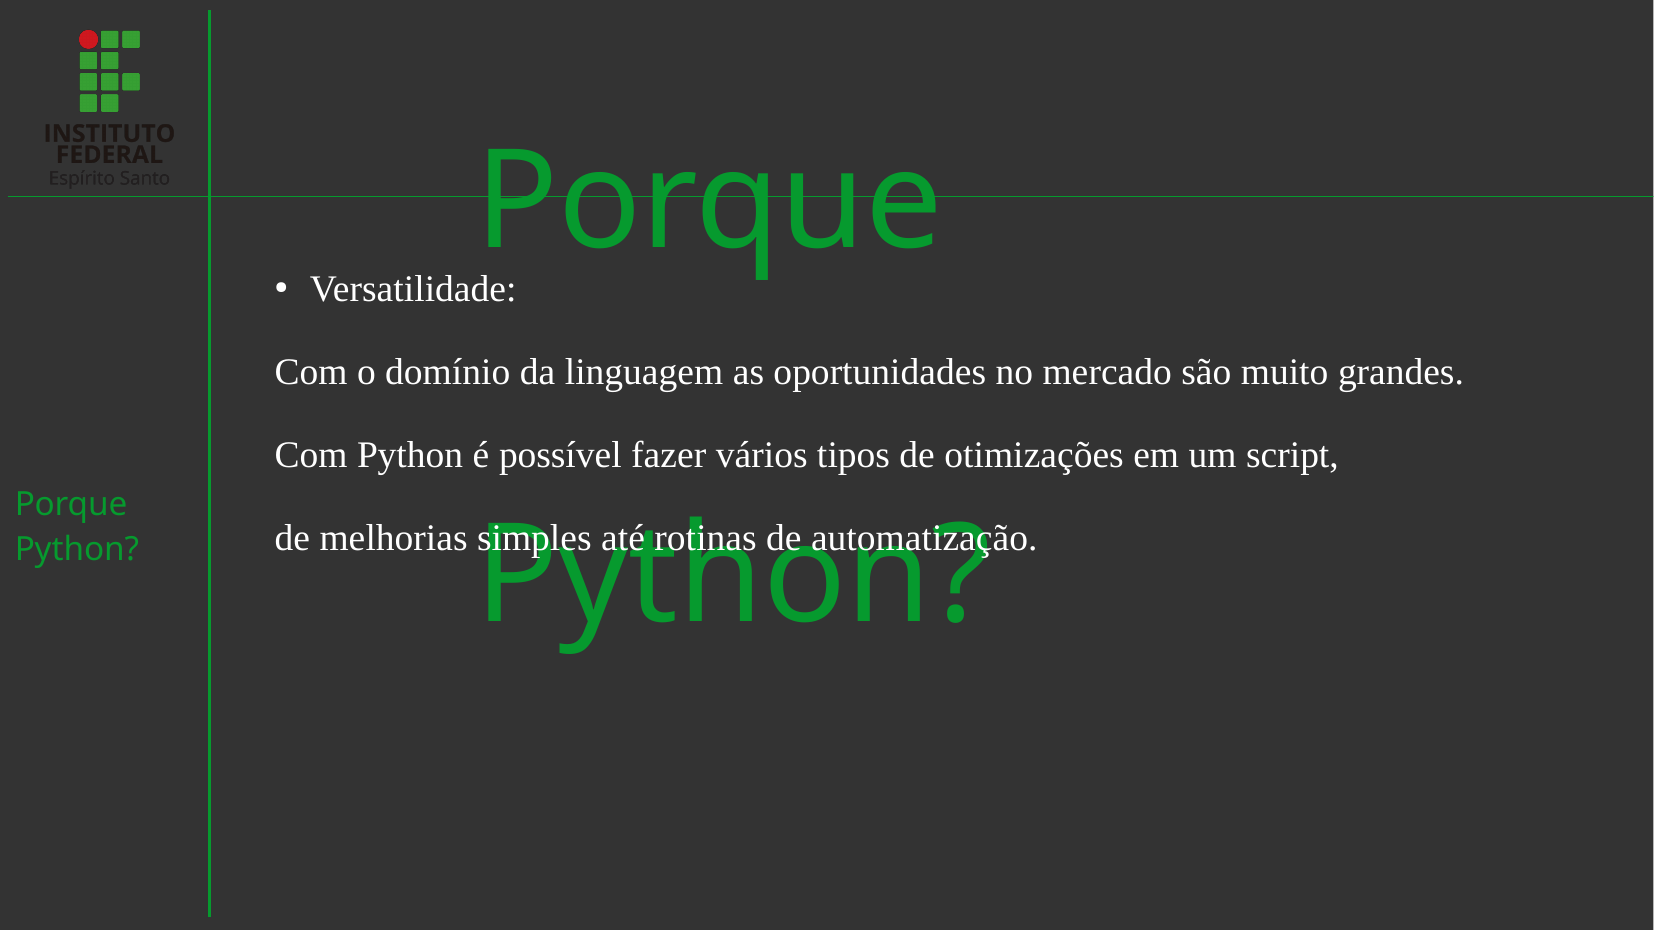

Porque Python?
Versatilidade:
Com o domínio da linguagem as oportunidades no mercado são muito grandes.
Com Python é possível fazer vários tipos de otimizações em um script,
de melhorias simples até rotinas de automatização.
Porque Python?